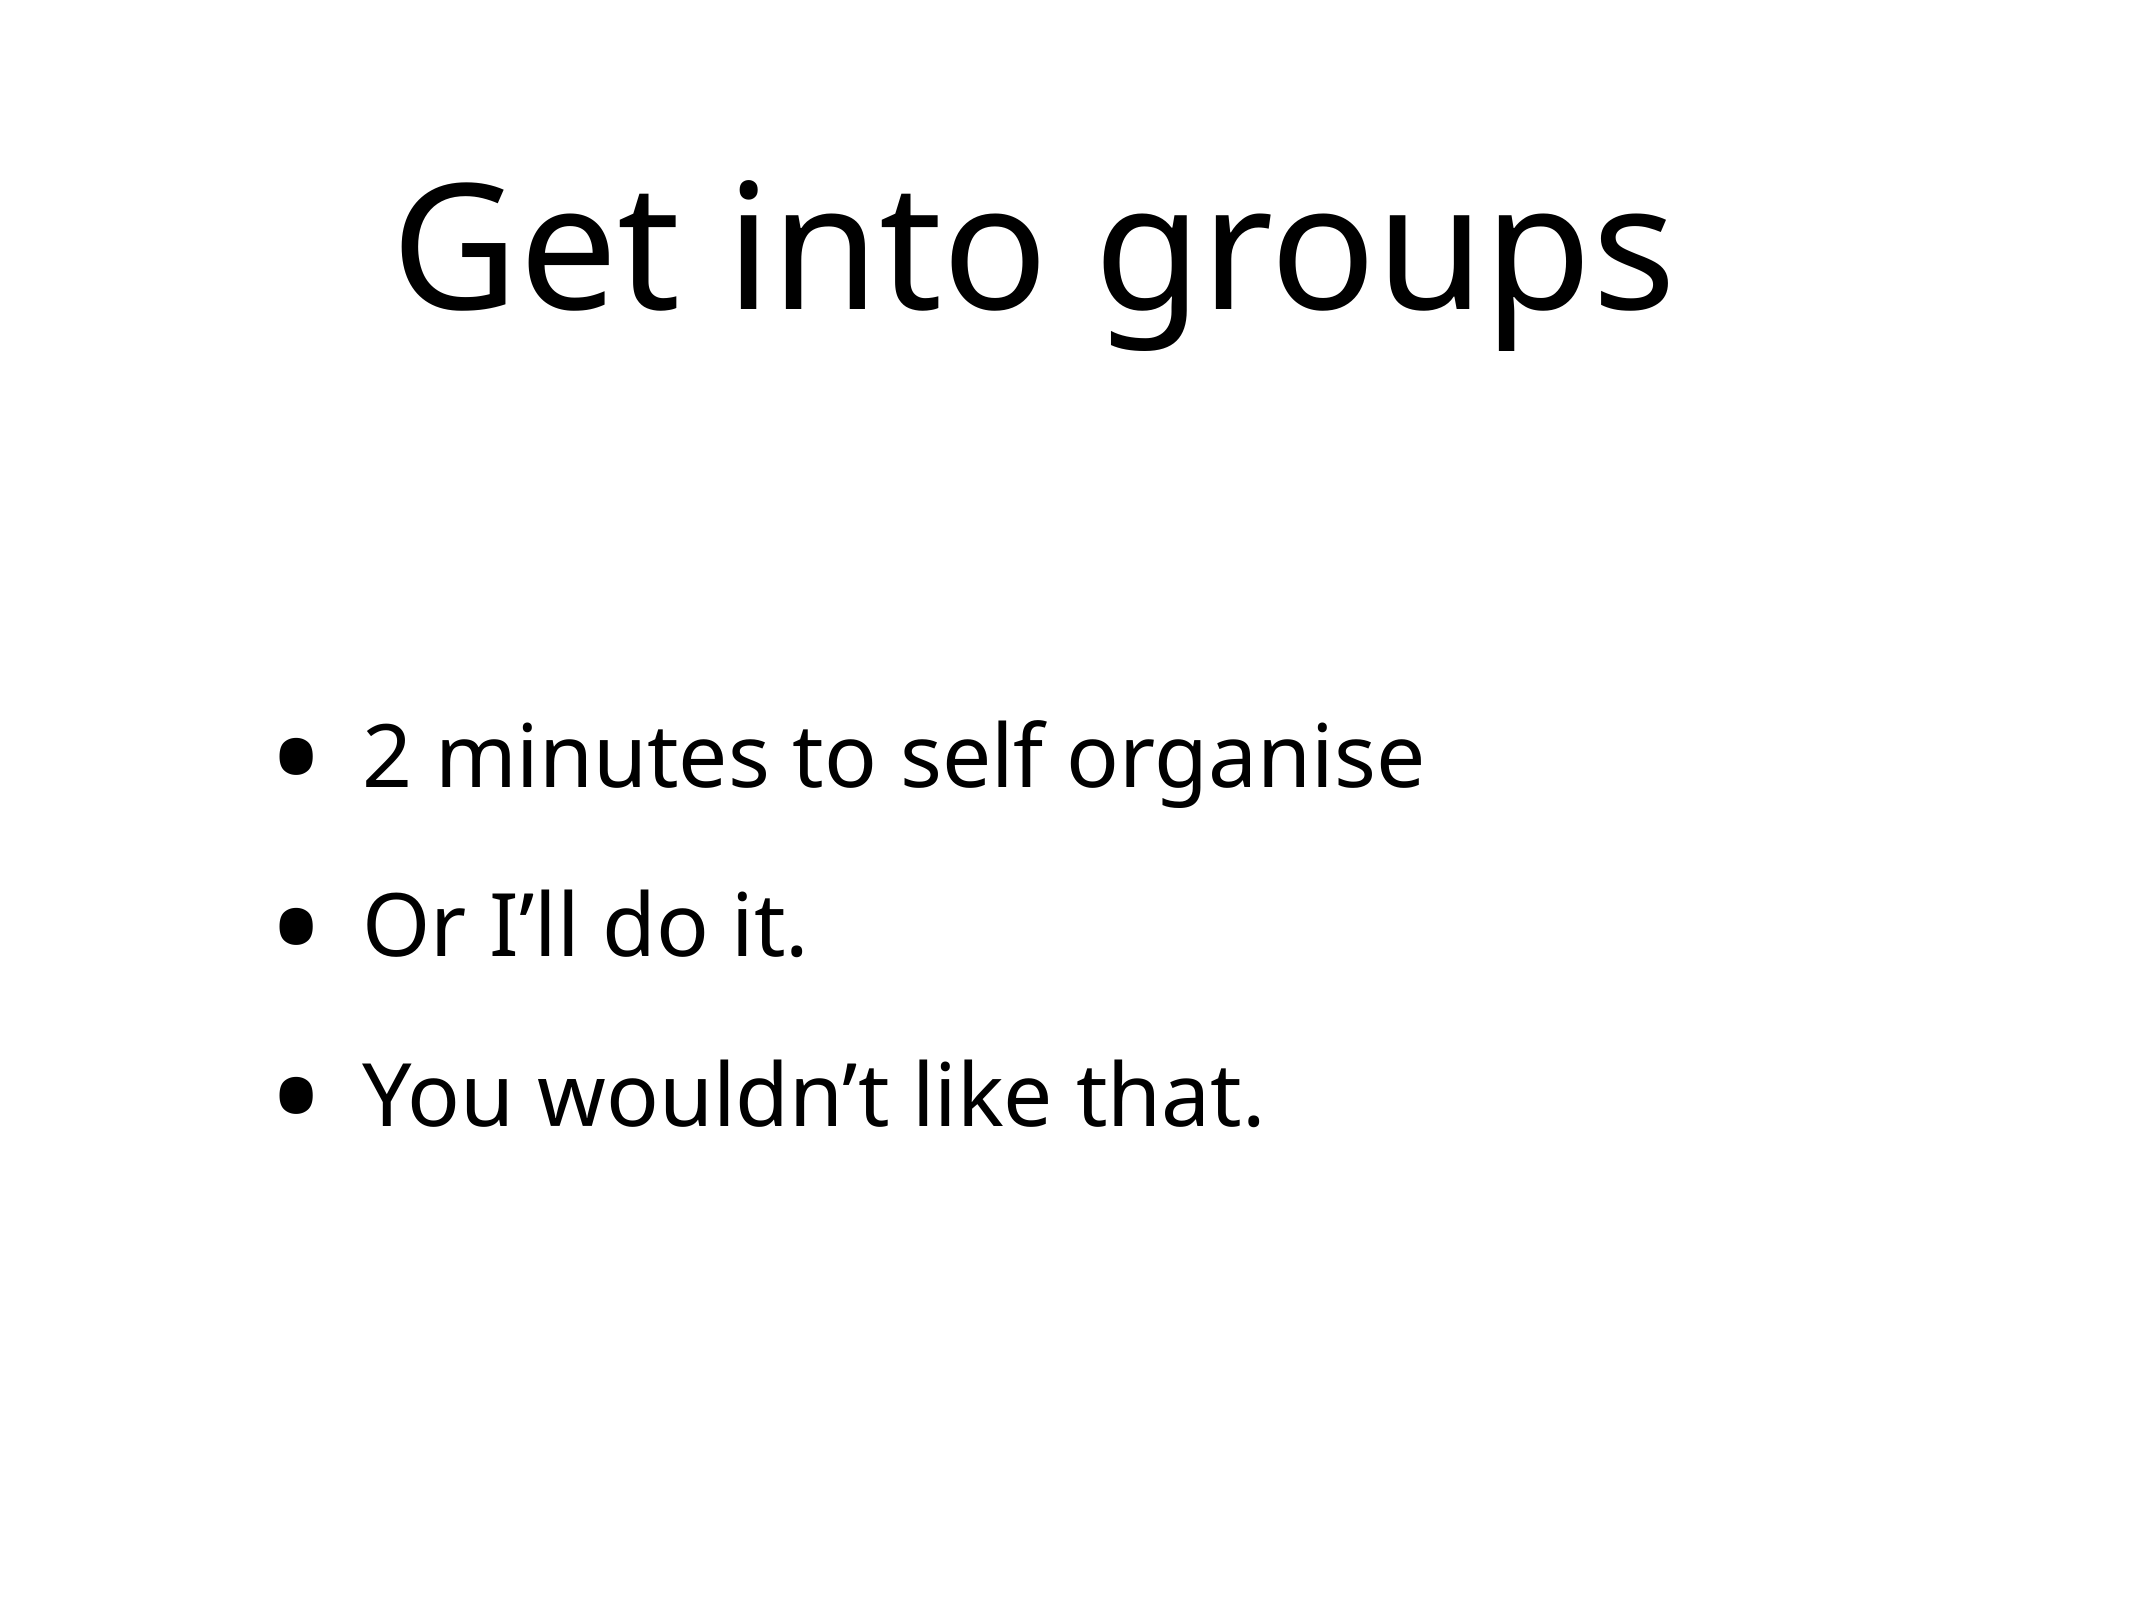

# Get into groups
2 minutes to self organise
Or I’ll do it.
You wouldn’t like that.